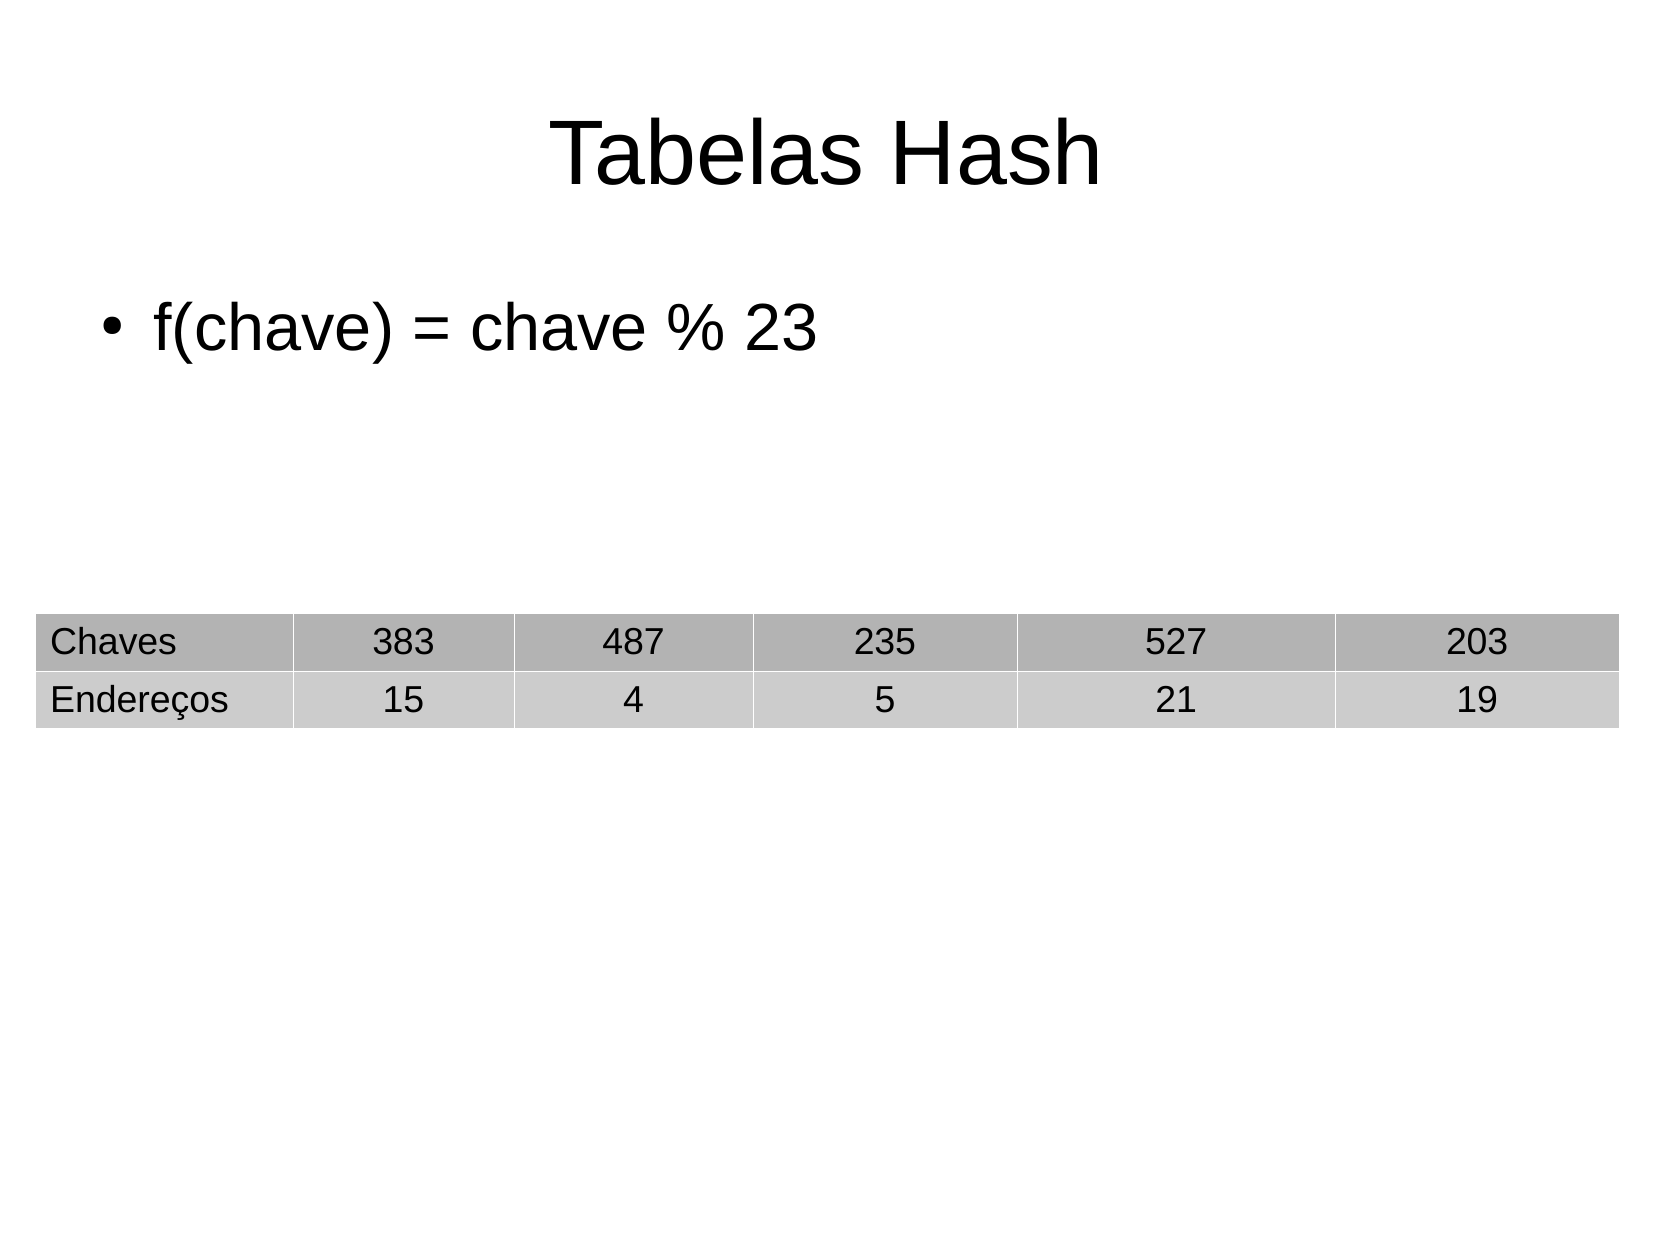

# Tabelas Hash
f(chave) = chave % 23
| Chaves | 383 | 487 | 235 | 527 | 203 |
| --- | --- | --- | --- | --- | --- |
| Endereços | 15 | 4 | 5 | 21 | 19 |